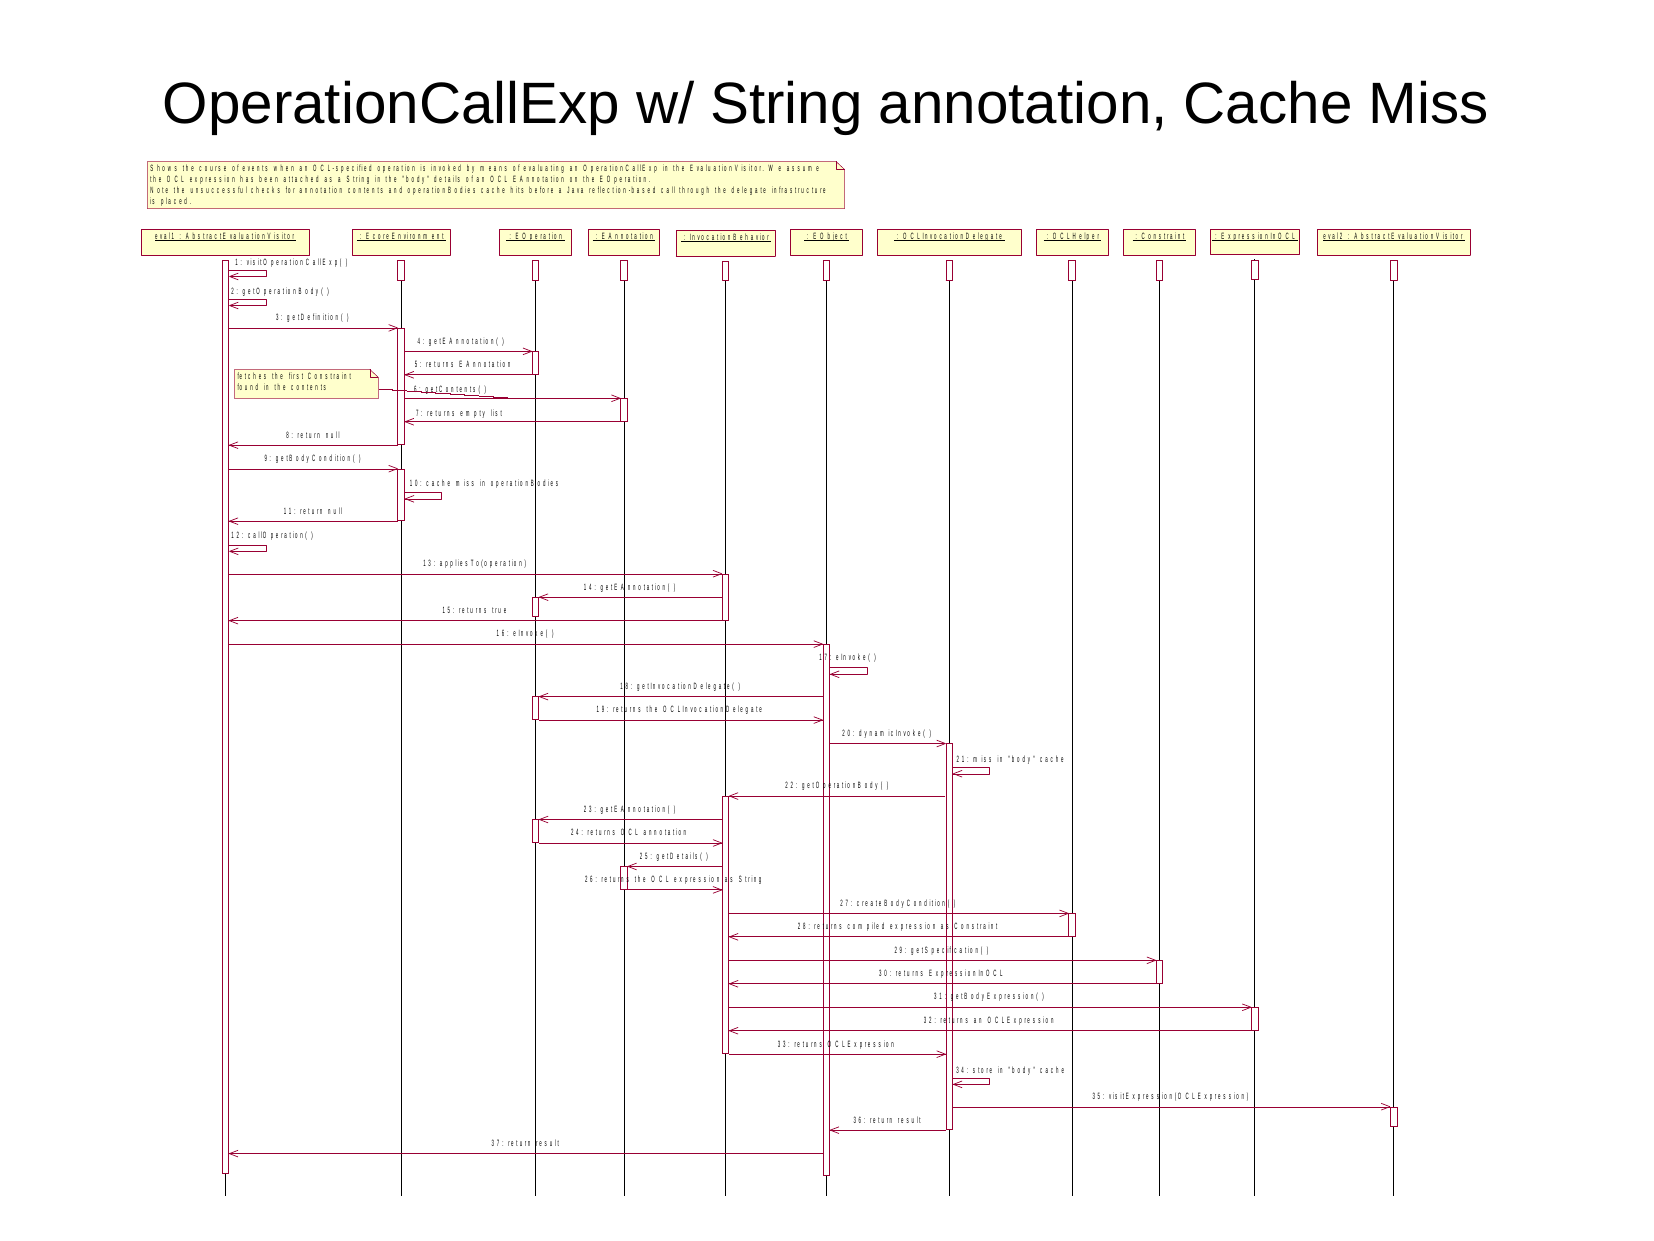

# OperationCallExp w/ String annotation, Cache Miss